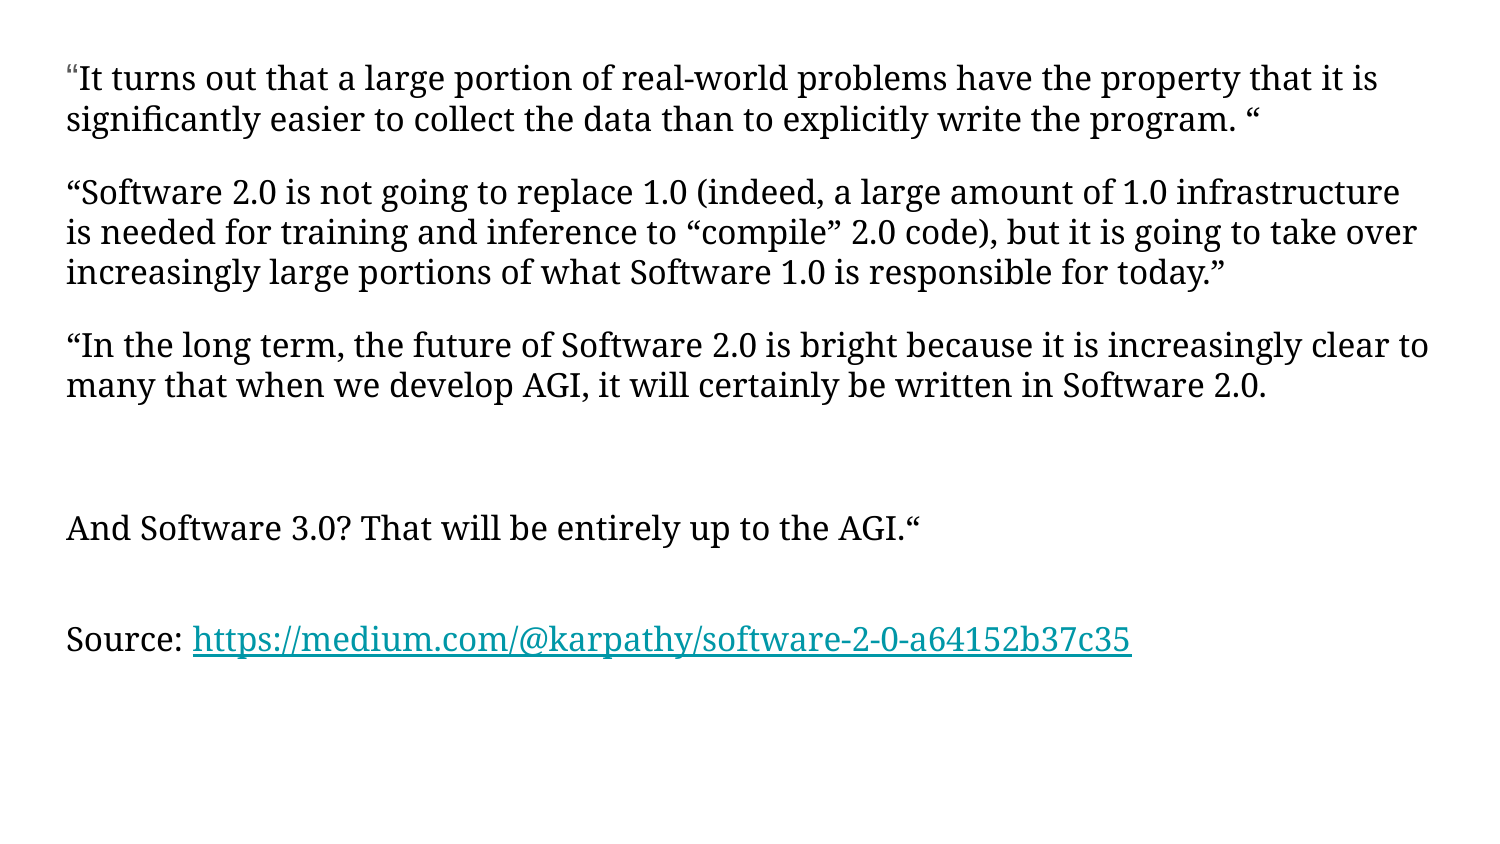

# “It turns out that a large portion of real-world problems have the property that it is significantly easier to collect the data than to explicitly write the program. “
“Software 2.0 is not going to replace 1.0 (indeed, a large amount of 1.0 infrastructure is needed for training and inference to “compile” 2.0 code), but it is going to take over increasingly large portions of what Software 1.0 is responsible for today.”
“In the long term, the future of Software 2.0 is bright because it is increasingly clear to many that when we develop AGI, it will certainly be written in Software 2.0.
And Software 3.0? That will be entirely up to the AGI.“
Source: https://medium.com/@karpathy/software-2-0-a64152b37c35